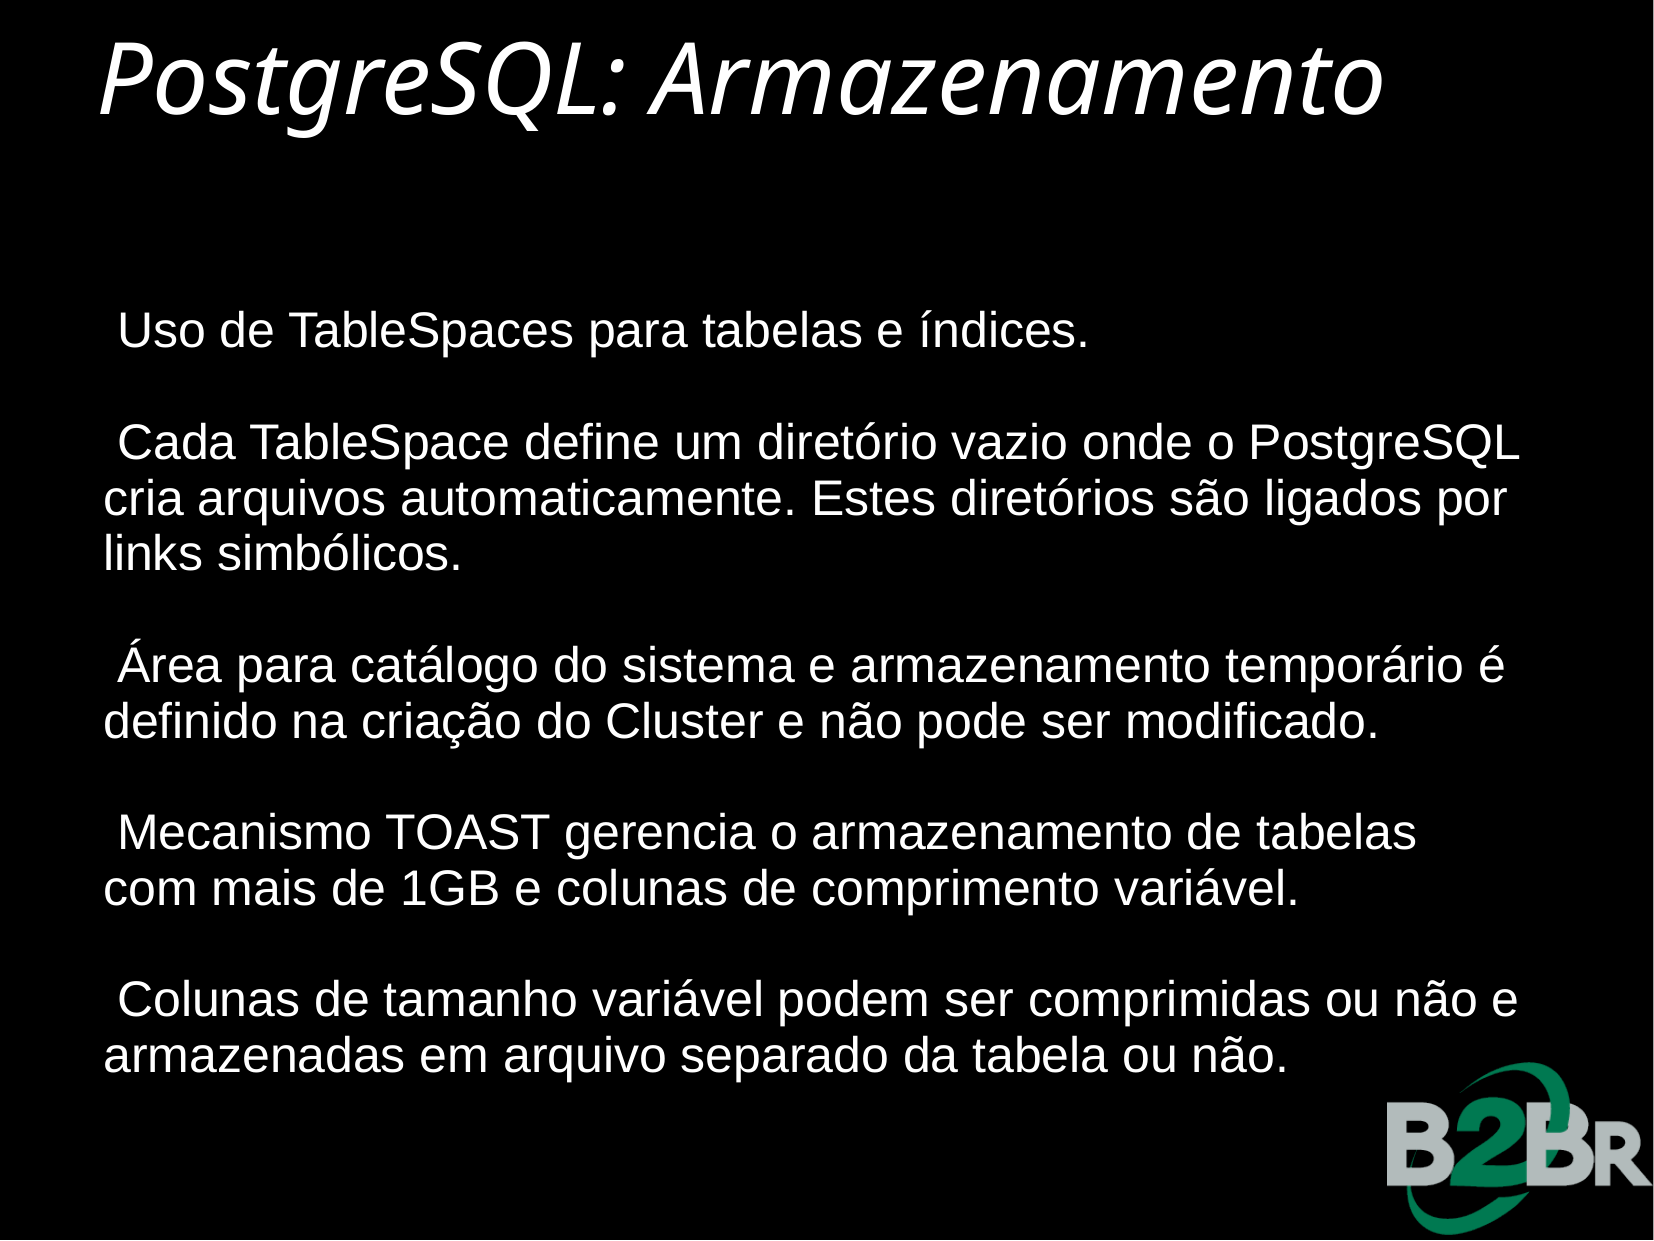

PostgreSQL: Armazenamento
 Uso de TableSpaces para tabelas e índices.
 Cada TableSpace define um diretório vazio onde o PostgreSQL cria arquivos automaticamente. Estes diretórios são ligados por links simbólicos.
 Área para catálogo do sistema e armazenamento temporário é definido na criação do Cluster e não pode ser modificado.
 Mecanismo TOAST gerencia o armazenamento de tabelas com mais de 1GB e colunas de comprimento variável.
 Colunas de tamanho variável podem ser comprimidas ou não e armazenadas em arquivo separado da tabela ou não.